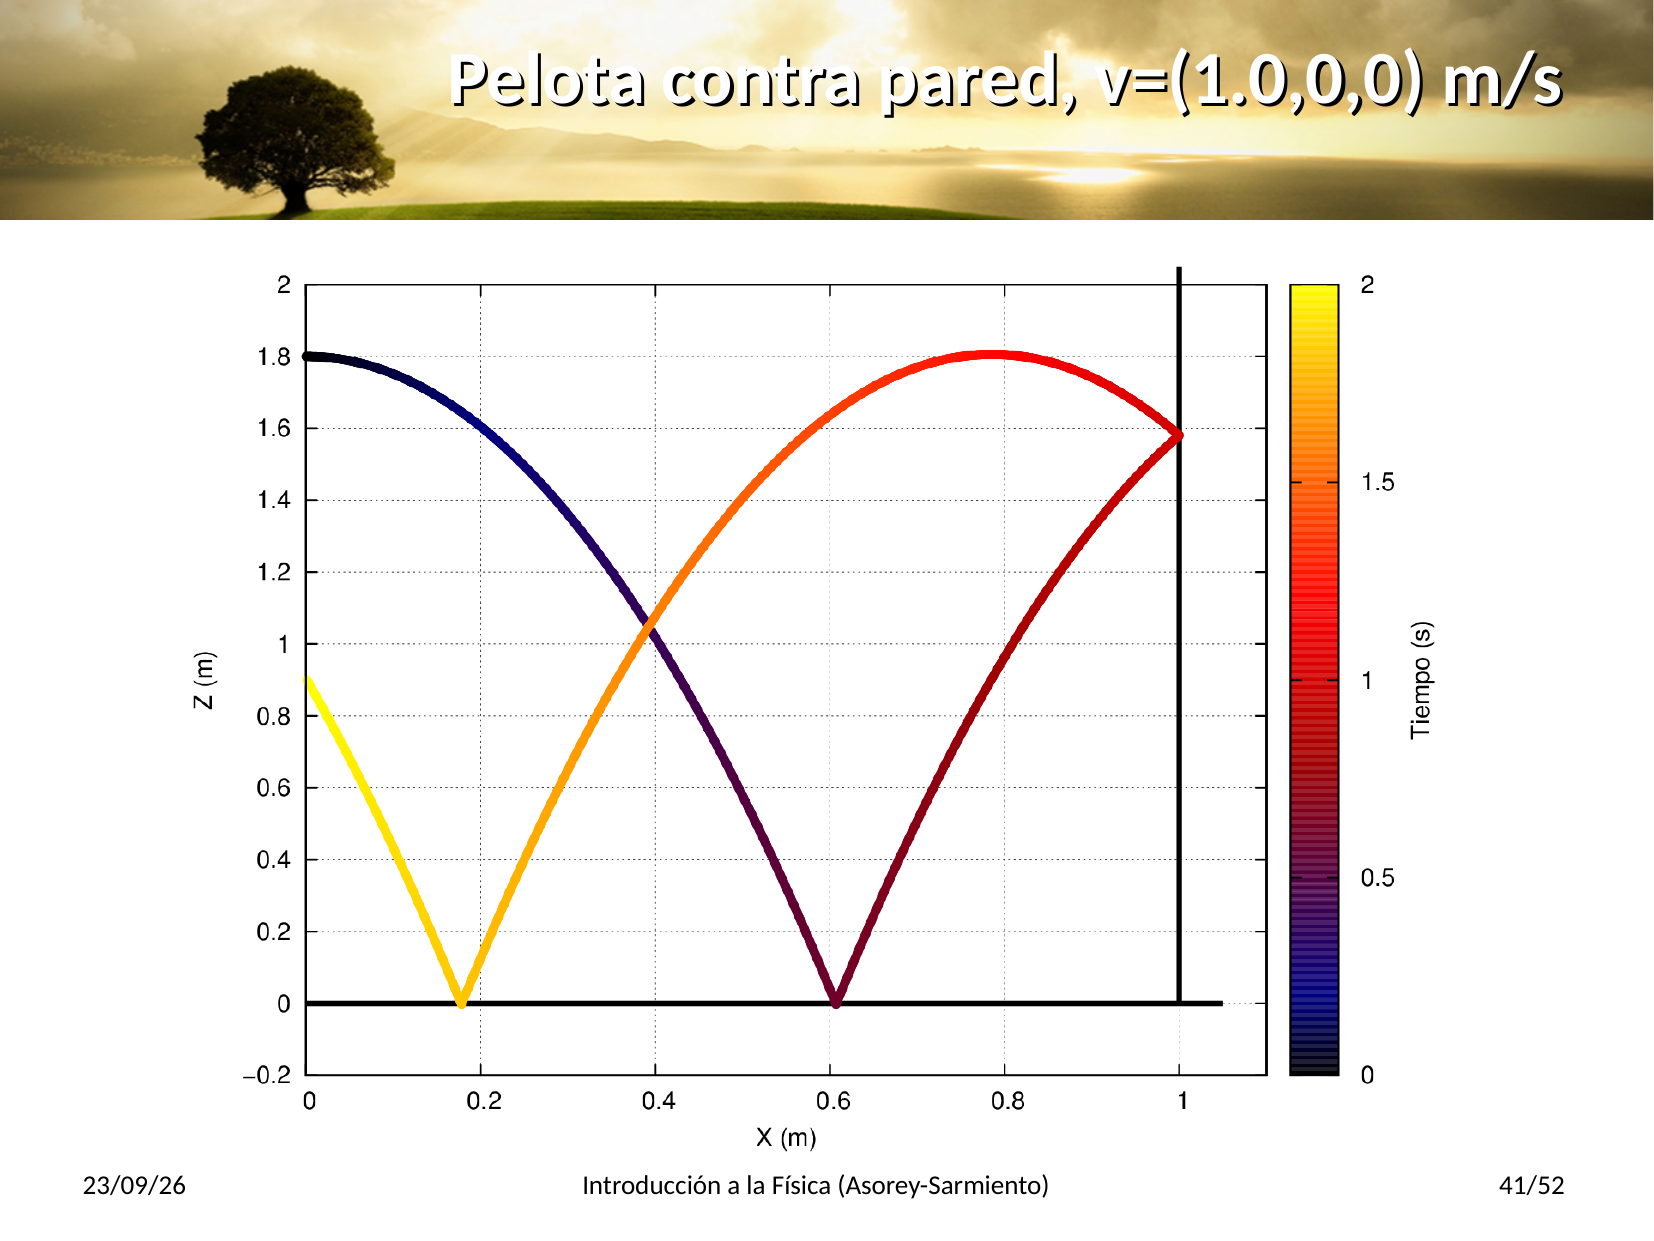

# Pelota contra pared, v=(1.0,0,0) m/s
Introducción a la Física (Asorey-Sarmiento)
41